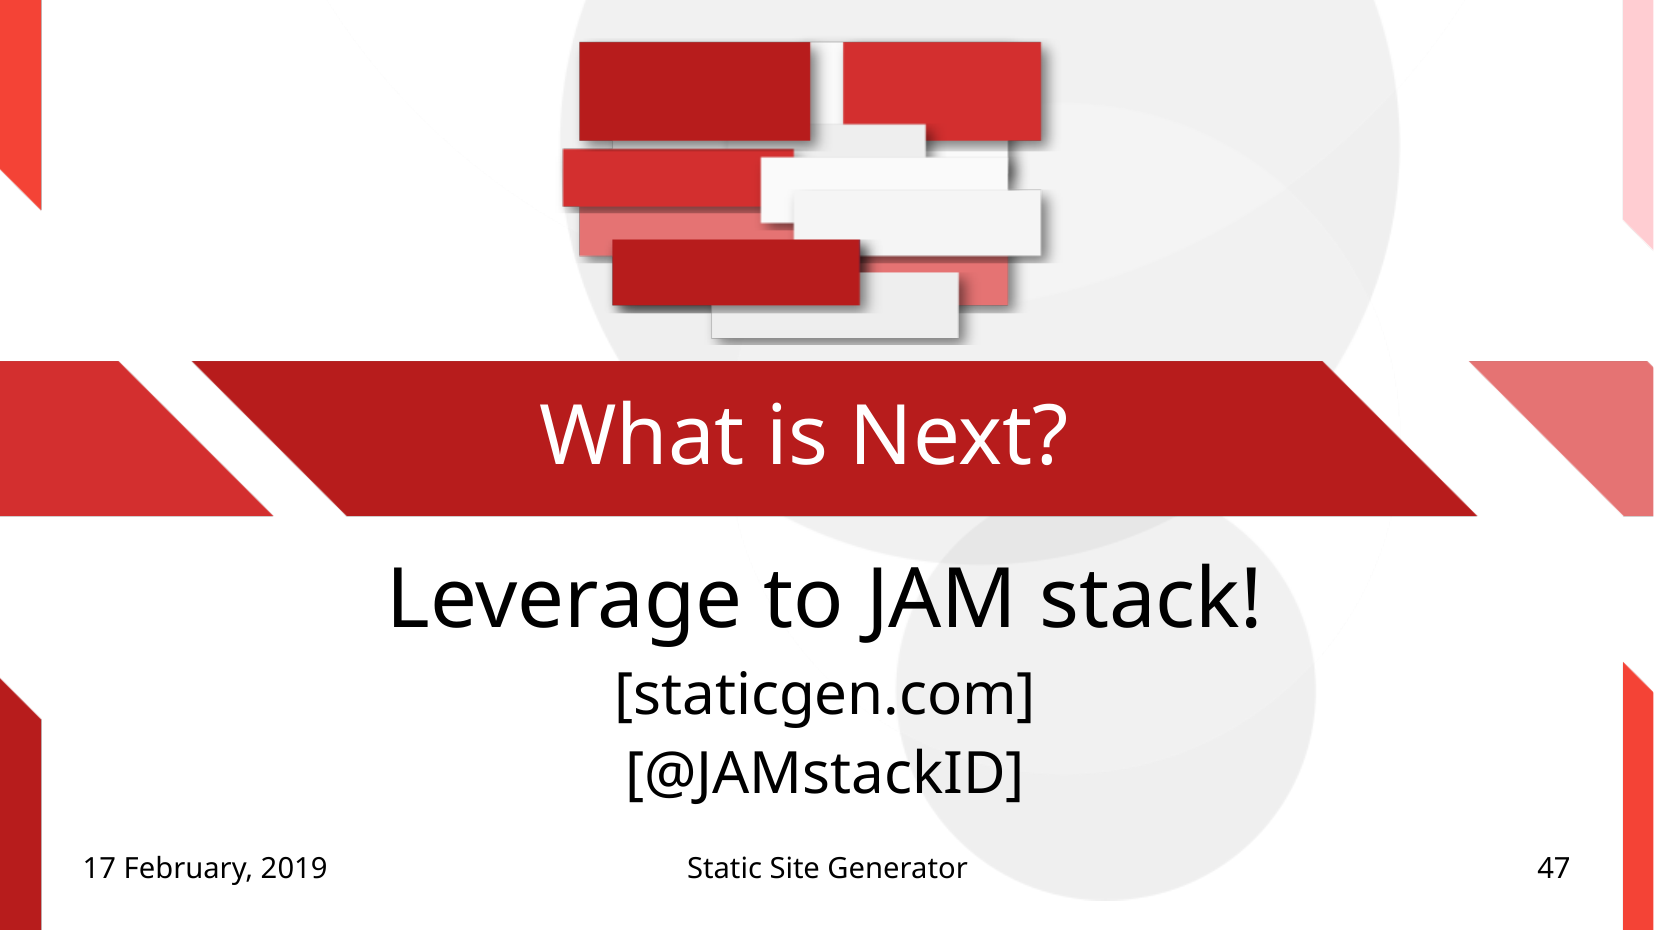

# What is Next?
Leverage to JAM stack!
[staticgen.com]
[@JAMstackID]
17 February, 2019
Static Site Generator
47